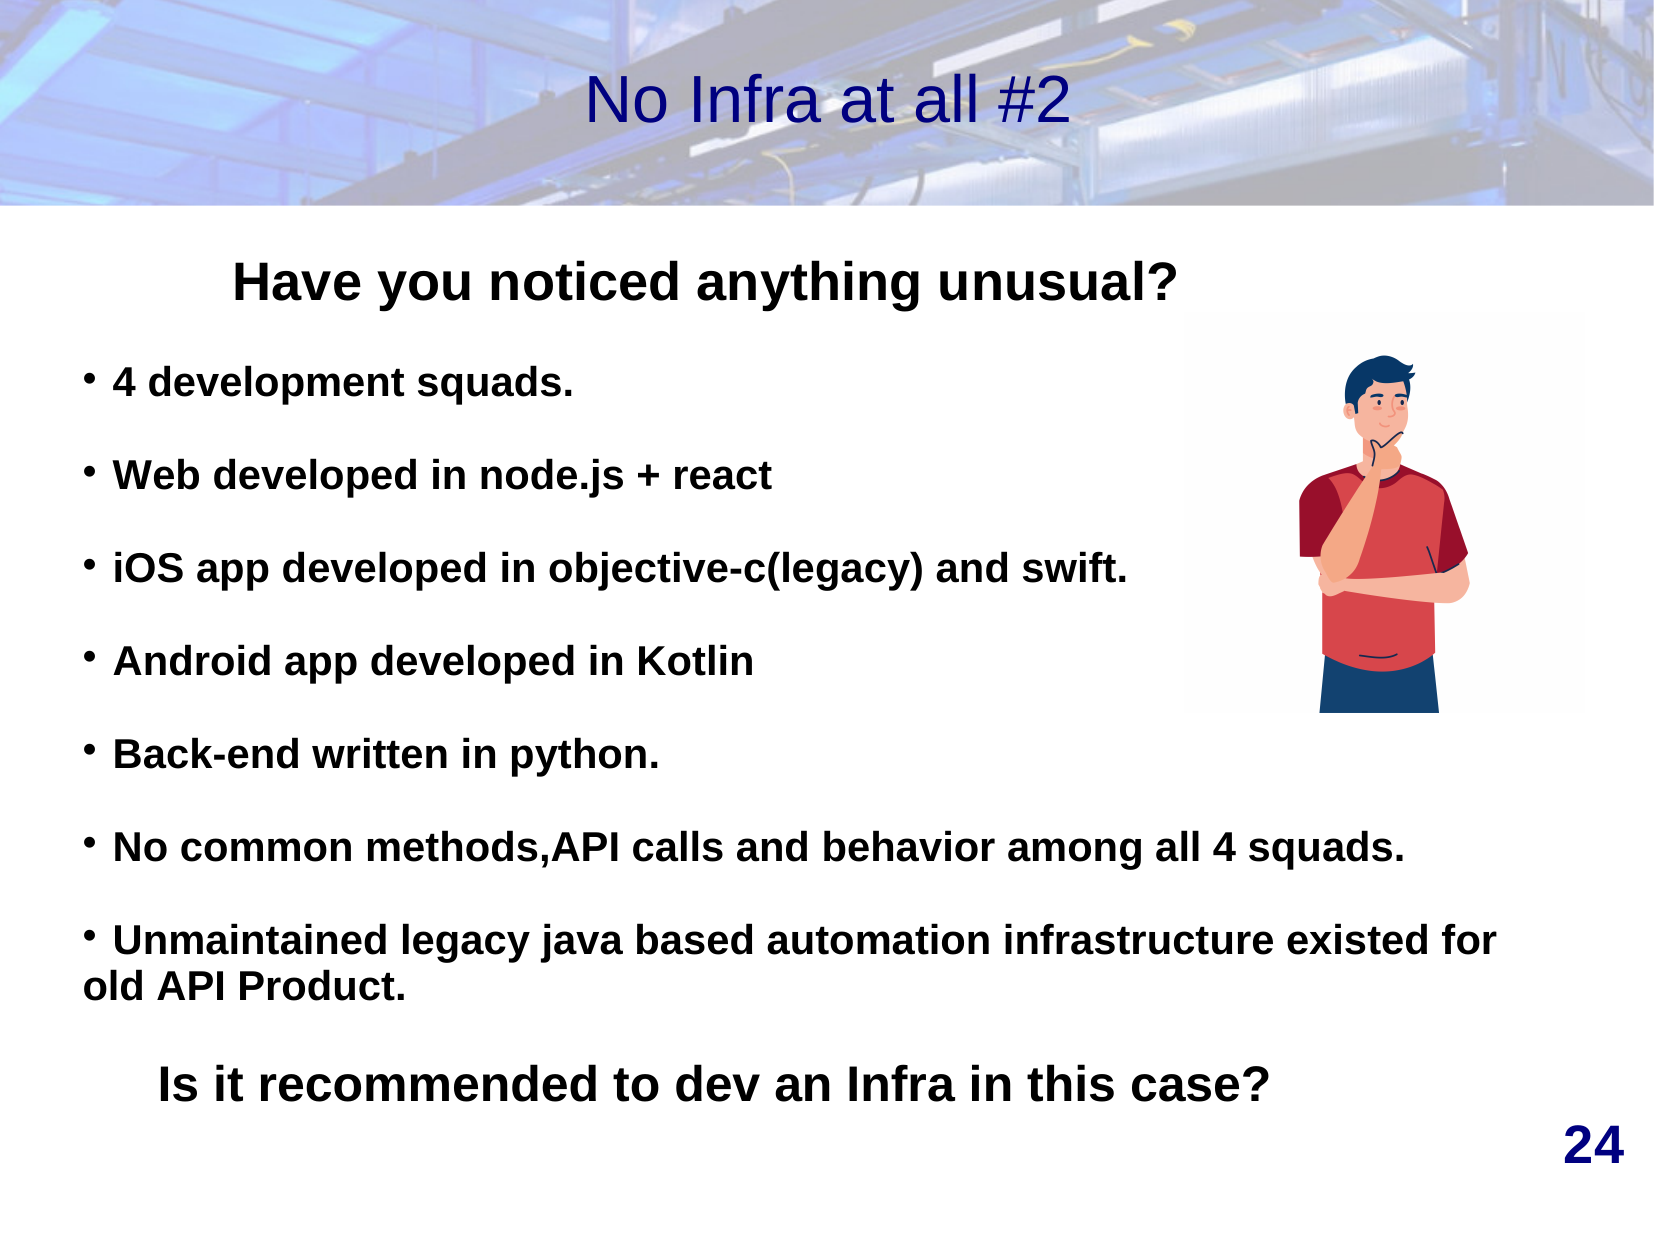

# No Infra at all #2
		Have you noticed anything unusual?
 4 development squads.
 Web developed in node.js + react
 iOS app developed in objective-c(legacy) and swift.
 Android app developed in Kotlin
 Back-end written in python.
 No common methods,API calls and behavior among all 4 squads.
 Unmaintained legacy java based automation infrastructure existed for old API Product.
	Is it recommended to dev an Infra in this case?
24